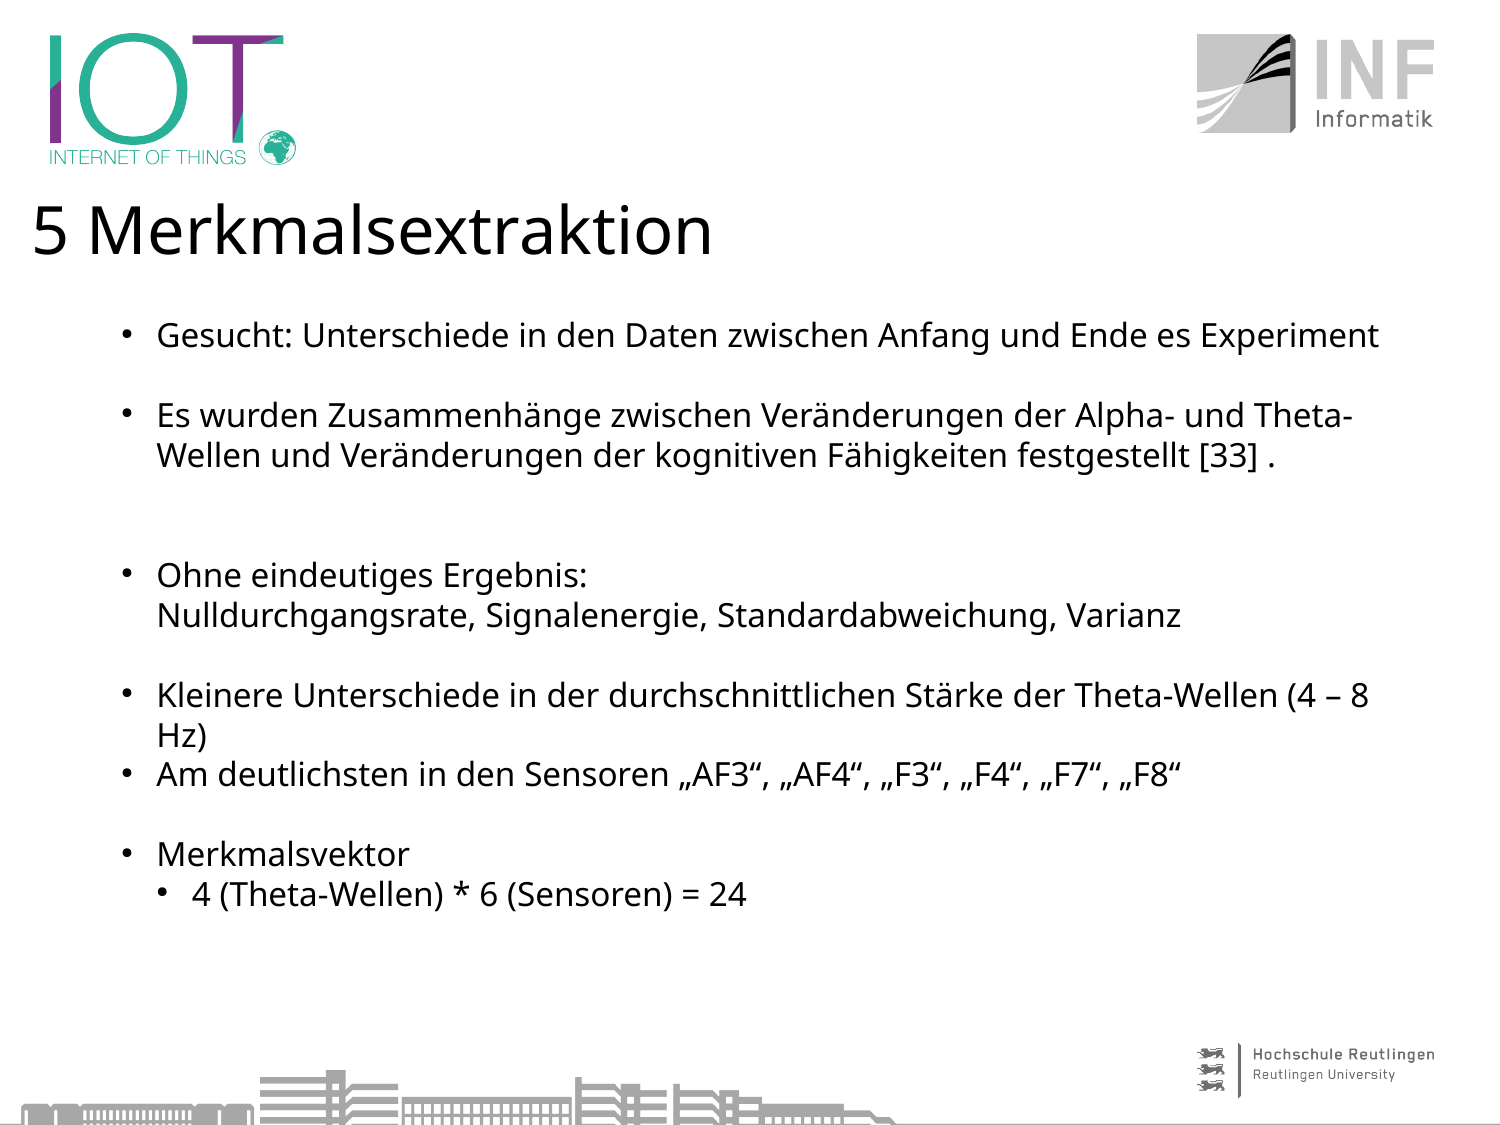

5 Merkmalsextraktion
Gesucht: Unterschiede in den Daten zwischen Anfang und Ende es Experiment
Es wurden Zusammenhänge zwischen Veränderungen der Alpha- und Theta-Wellen und Veränderungen der kognitiven Fähigkeiten festgestellt [33] .
Ohne eindeutiges Ergebnis:
Nulldurchgangsrate, Signalenergie, Standardabweichung, Varianz
Kleinere Unterschiede in der durchschnittlichen Stärke der Theta-Wellen (4 – 8 Hz)
Am deutlichsten in den Sensoren „AF3“, „AF4“, „F3“, „F4“, „F7“, „F8“
Merkmalsvektor
4 (Theta-Wellen) * 6 (Sensoren) = 24